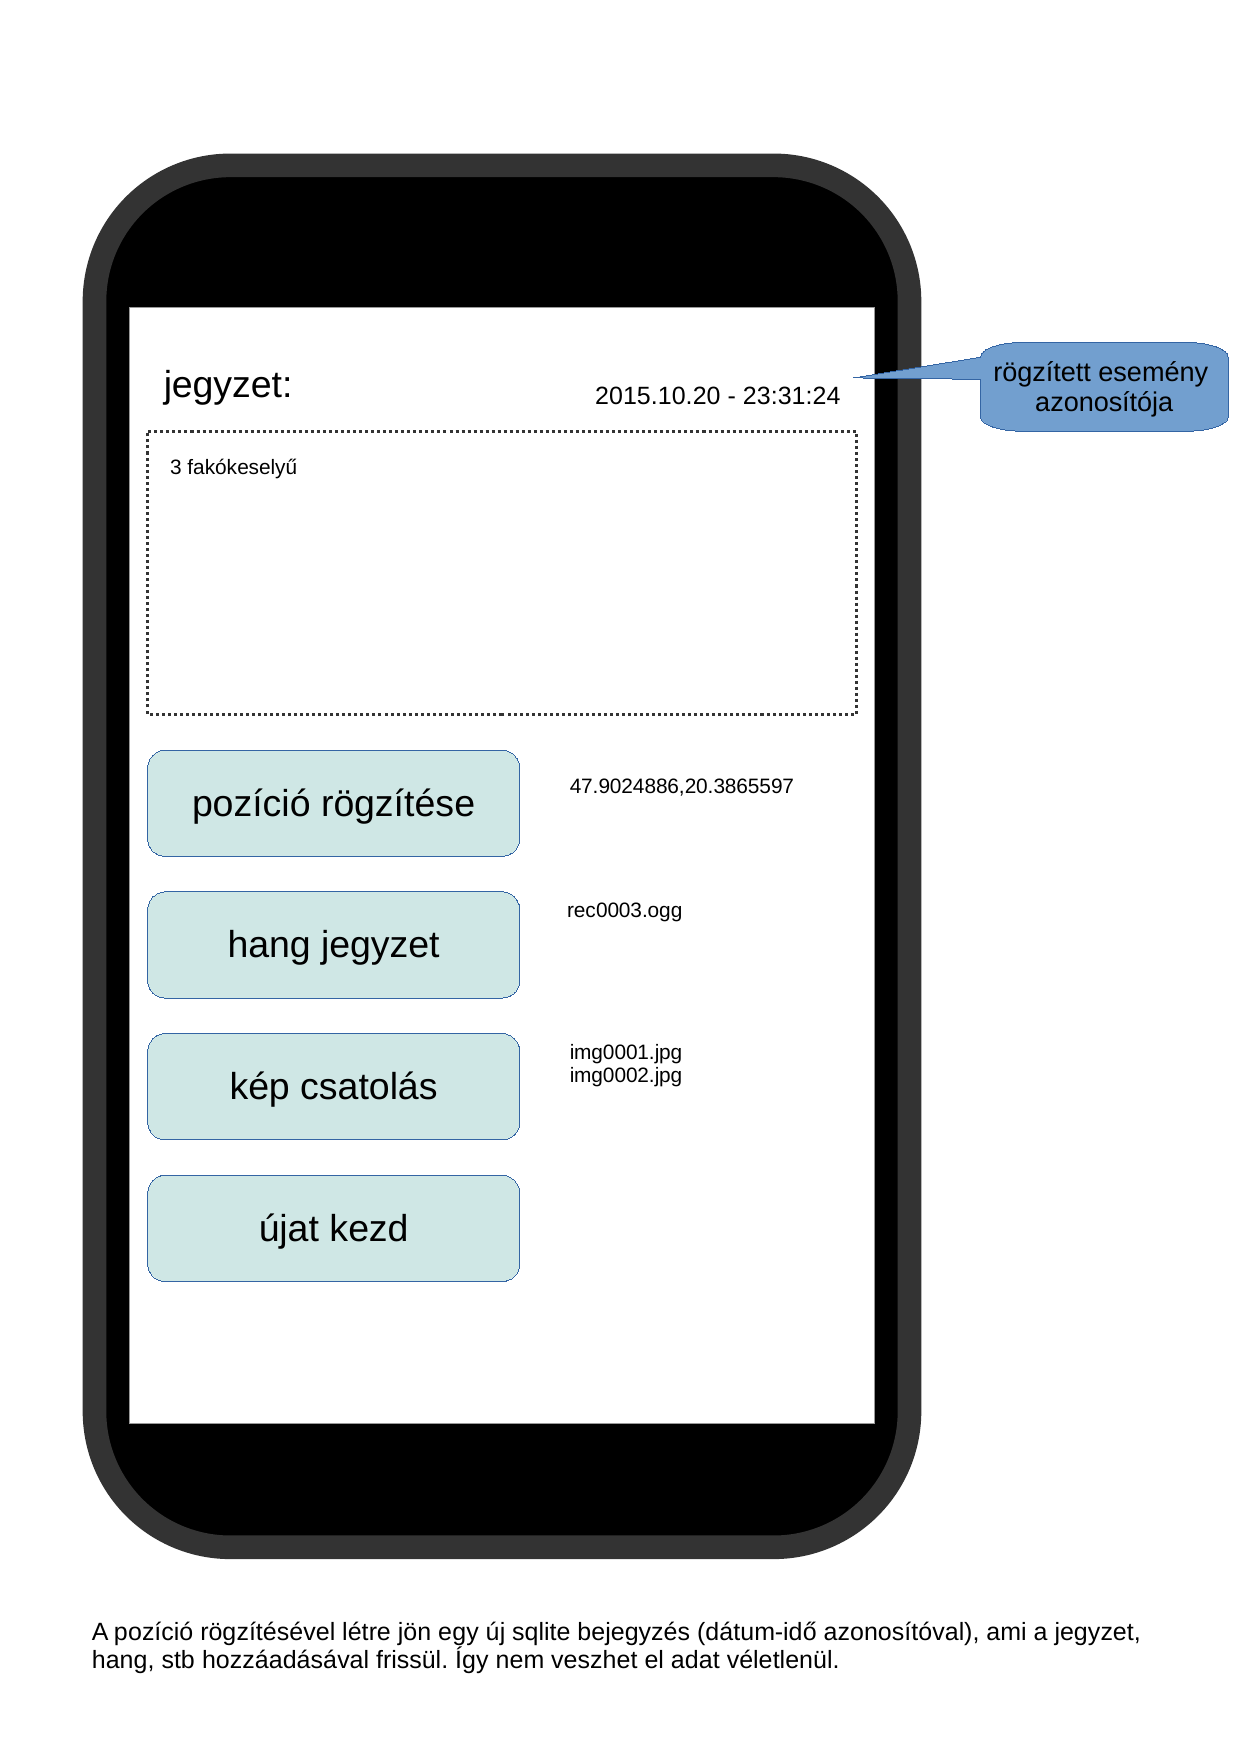

rögzített esemény
azonosítója
jegyzet:
2015.10.20 - 23:31:24
3 fakókeselyű
pozíció rögzítése
47.9024886,20.3865597
hang jegyzet
rec0003.ogg
kép csatolás
img0001.jpg
img0002.jpg
újat kezd
A pozíció rögzítésével létre jön egy új sqlite bejegyzés (dátum-idő azonosítóval), ami a jegyzet, hang, stb hozzáadásával frissül. Így nem veszhet el adat véletlenül.